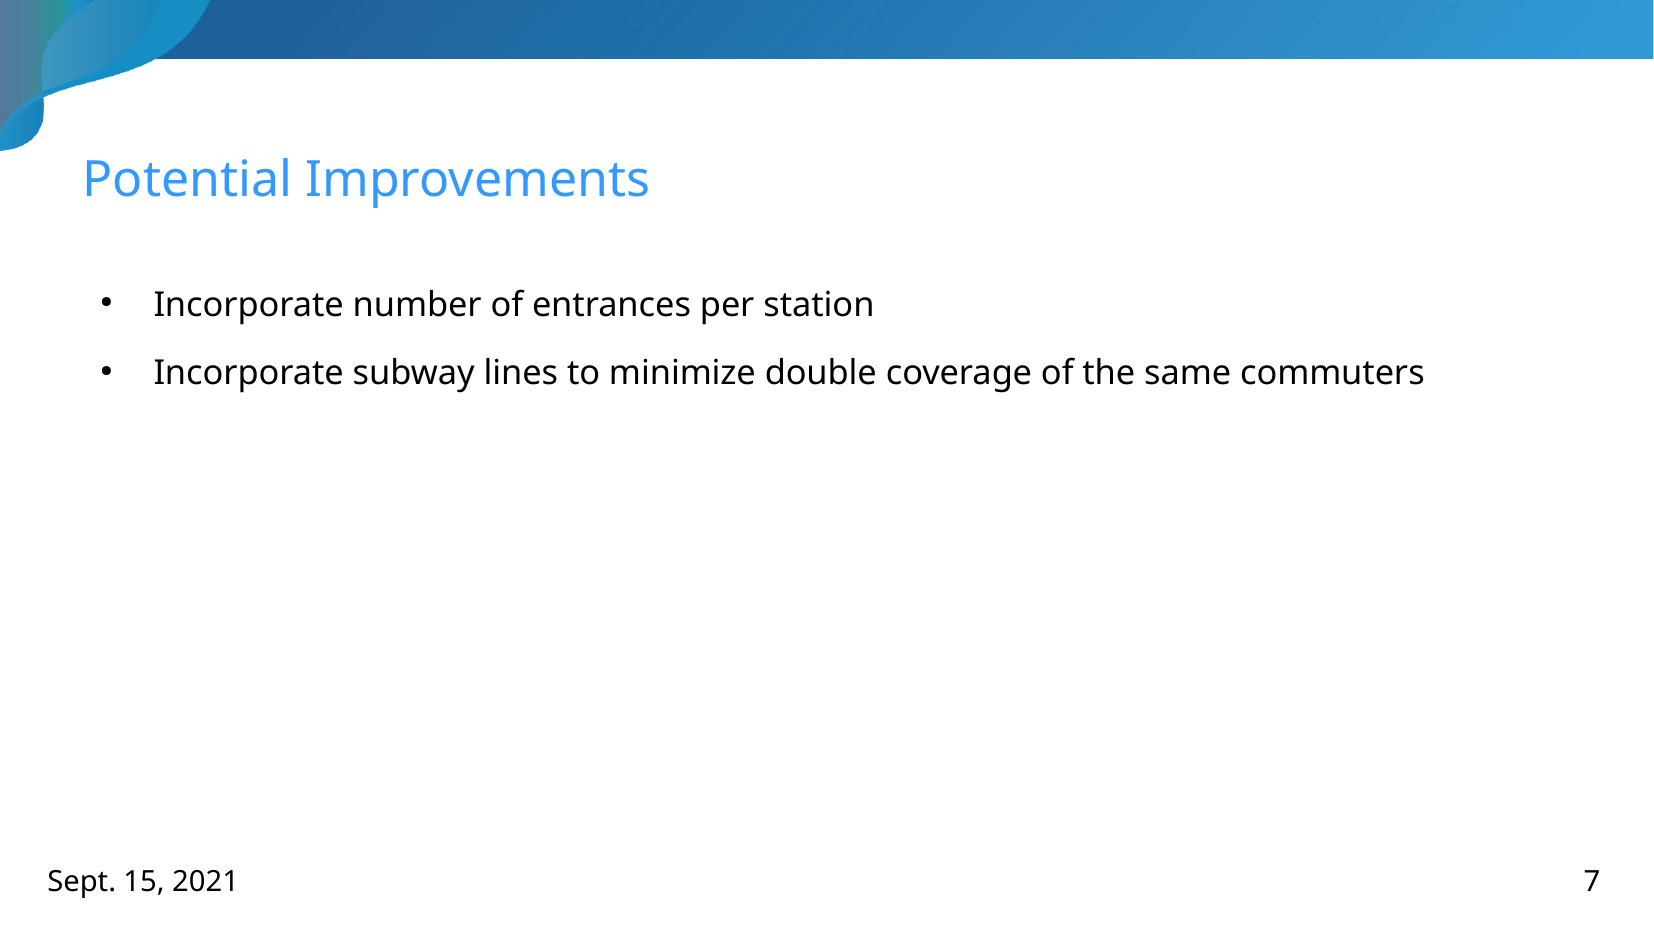

# Potential Improvements
Incorporate number of entrances per station
Incorporate subway lines to minimize double coverage of the same commuters
Sept. 15, 2021
7